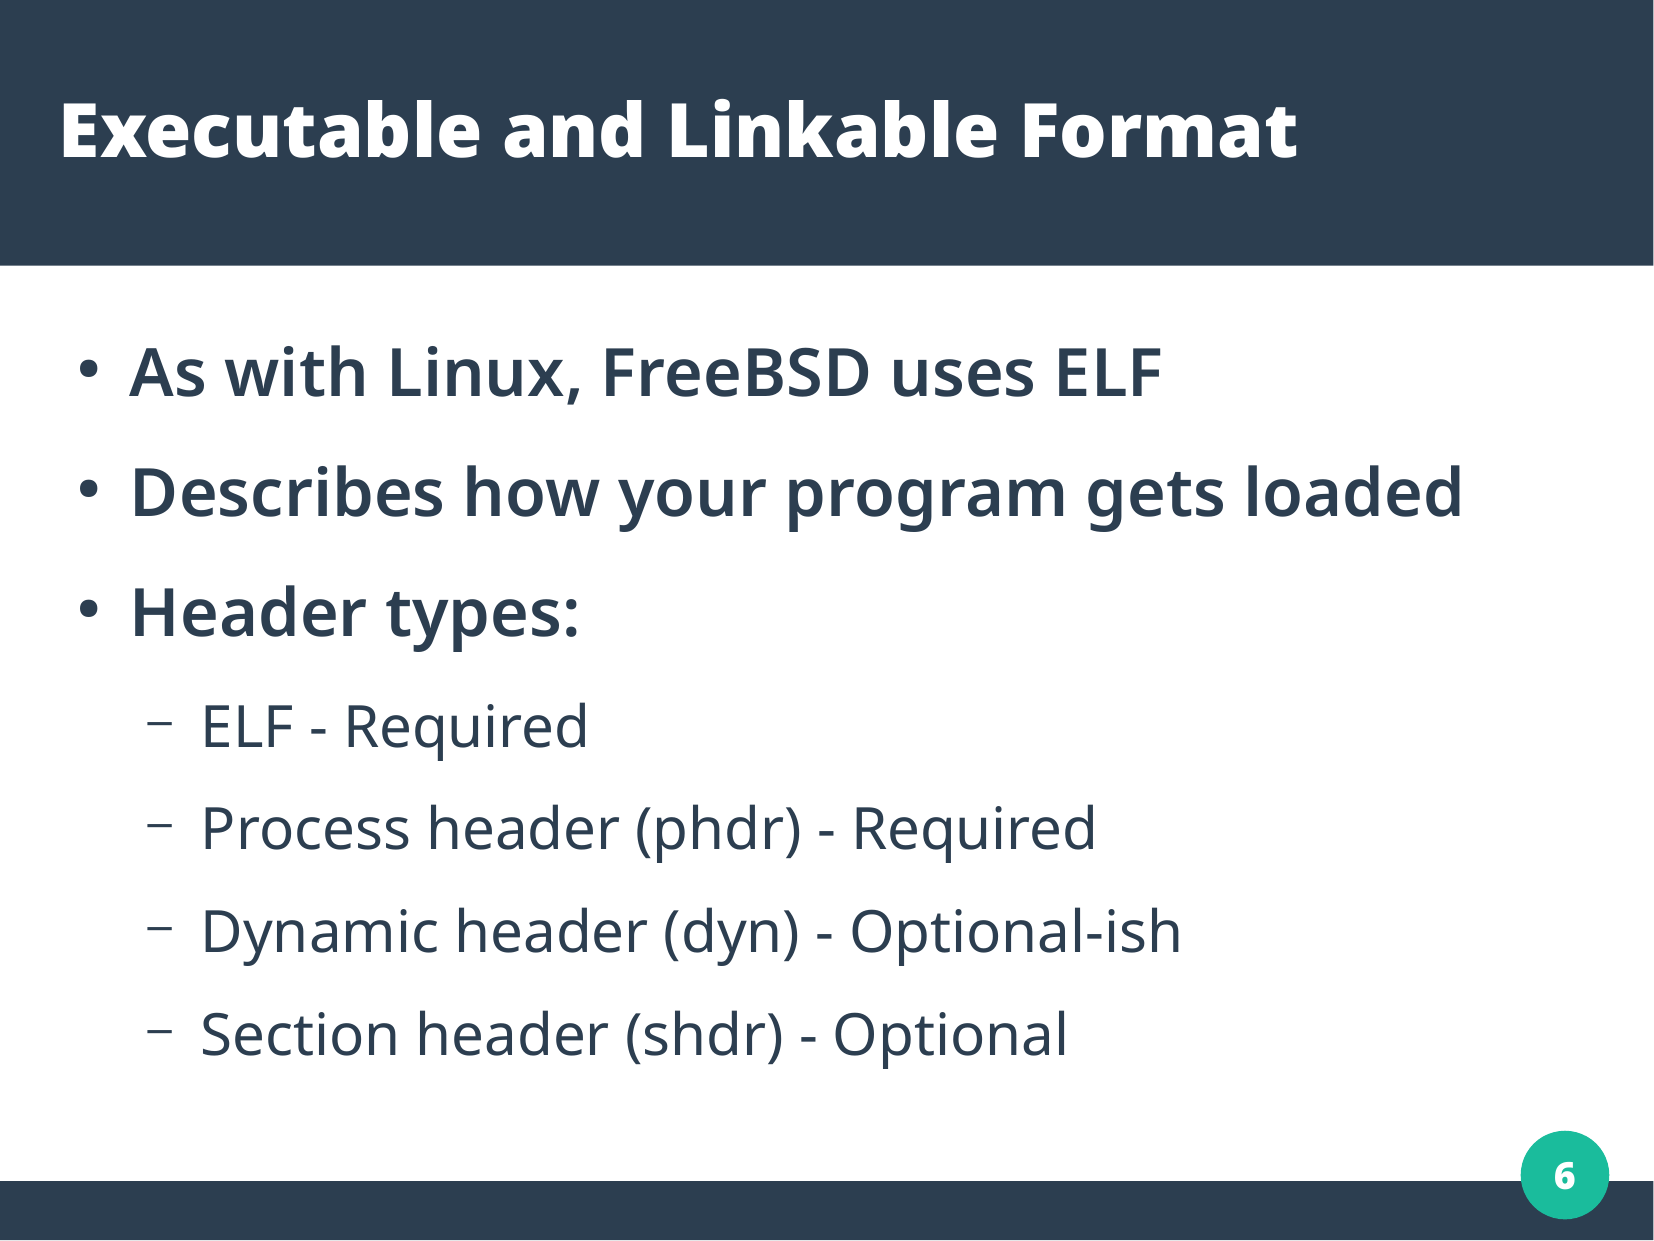

# Executable and Linkable Format
As with Linux, FreeBSD uses ELF
Describes how your program gets loaded
Header types:
ELF - Required
Process header (phdr) - Required
Dynamic header (dyn) - Optional-ish
Section header (shdr) - Optional
6